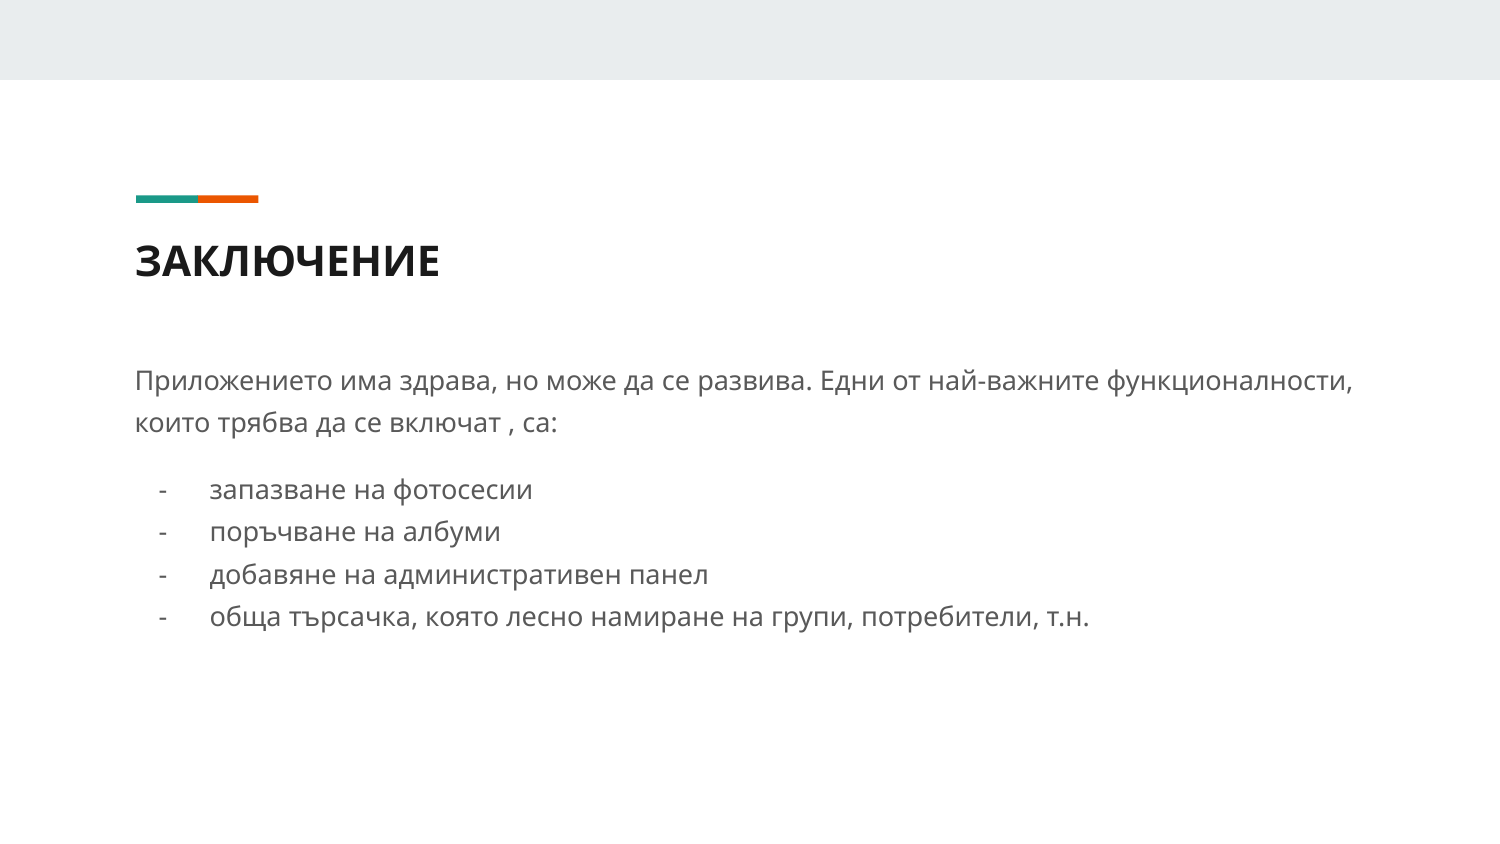

# ЗАКЛЮЧЕНИЕ
Приложението има здрава, но може да се развива. Едни от най-важните функционалности, които трябва да се включат , са:
запазване на фотосесии
поръчване на албуми
добавяне на административен панел
обща търсачка, която лесно намиране на групи, потребители, т.н.